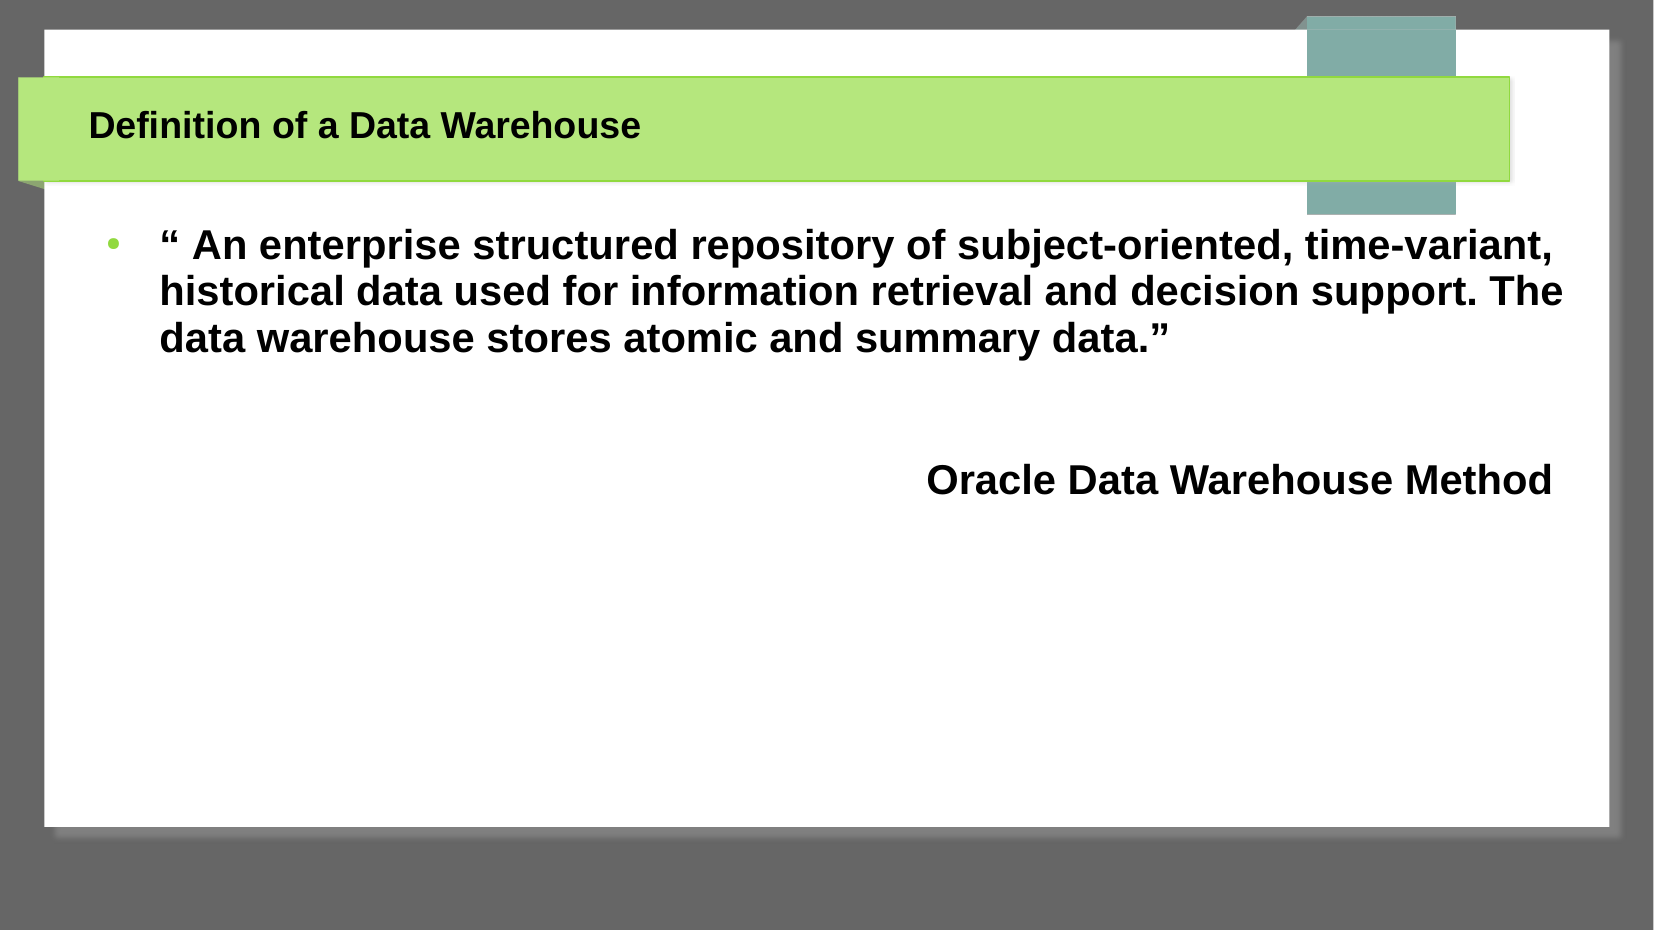

# Definition of a Data Warehouse
“ An enterprise structured repository of subject-oriented, time-variant, historical data used for information retrieval and decision support. The data warehouse stores atomic and summary data.”
Oracle Data Warehouse Method